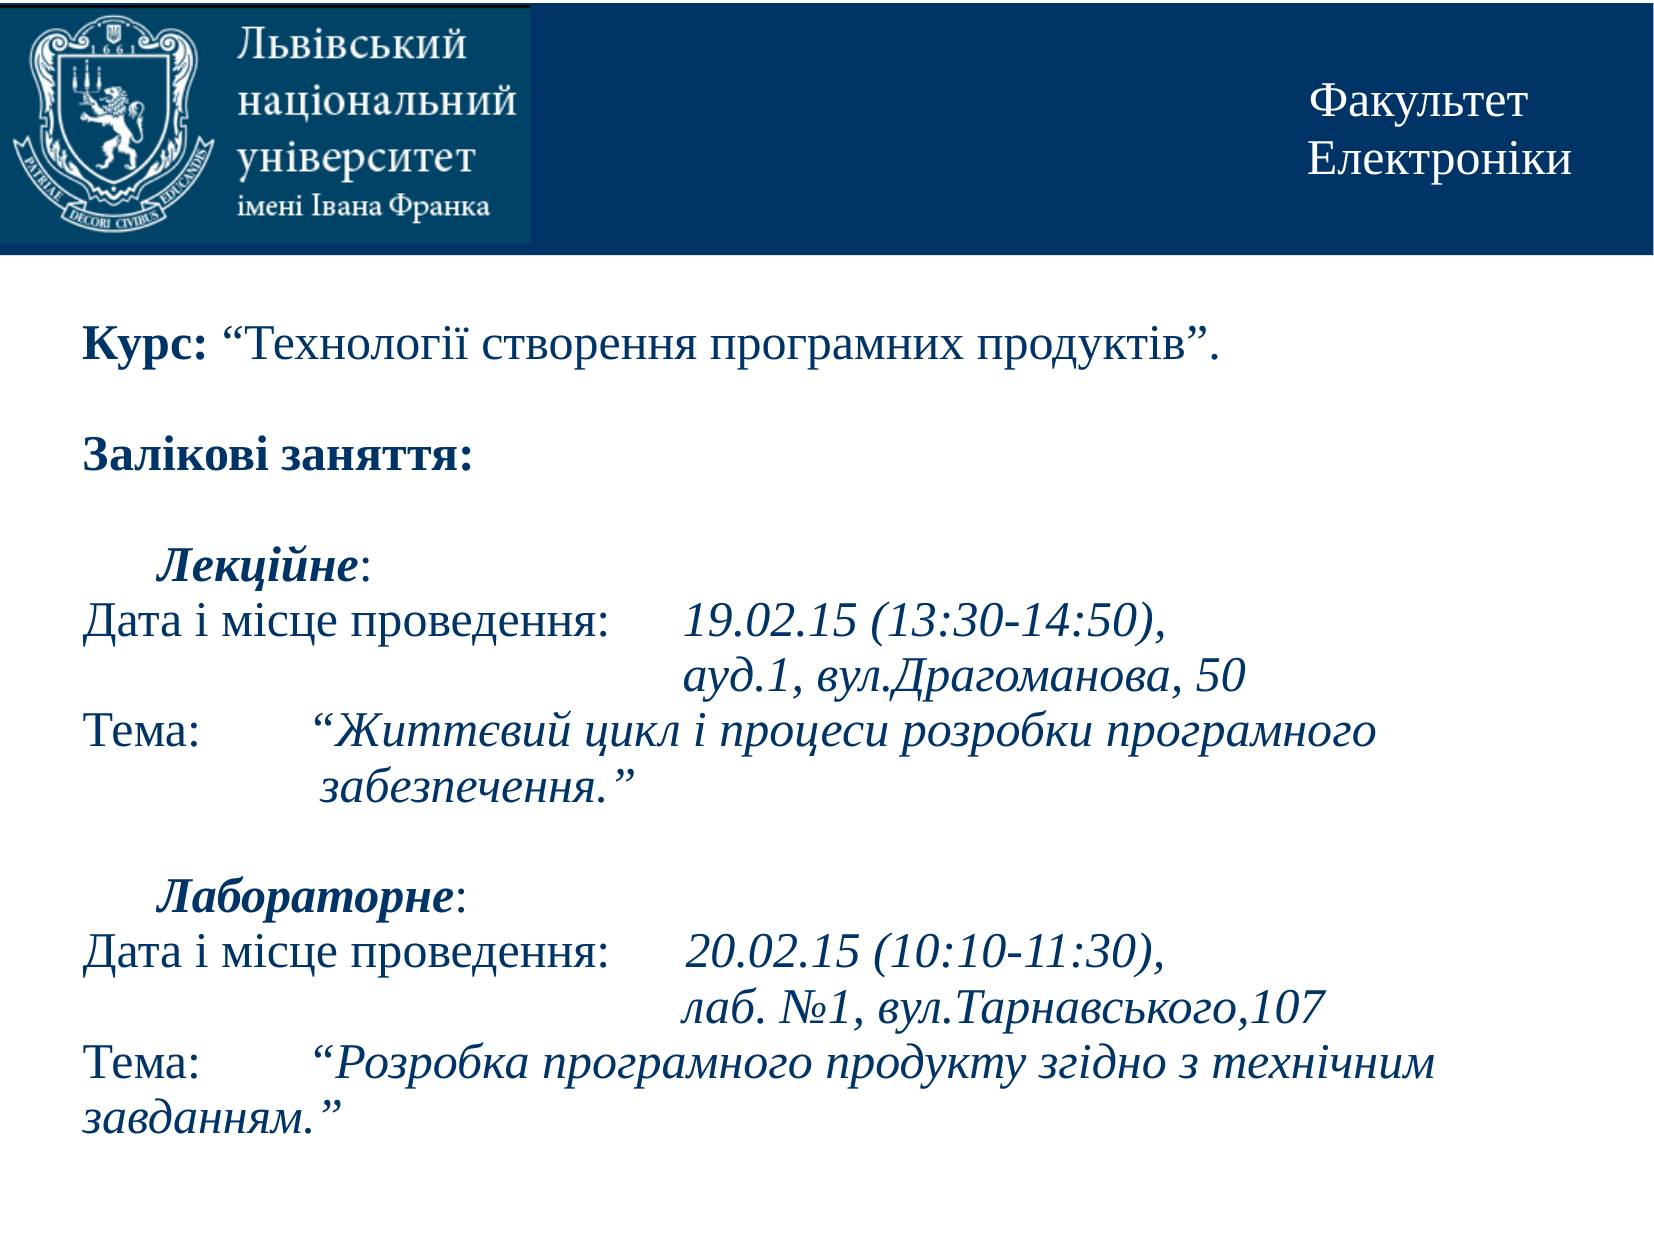

# Факультет Електроніки
Курс: “Технології створення програмних продуктів”.
Залікові заняття:
	Лекційне:
Дата і місце проведення: 	19.02.15 (13:30-14:50),
								ауд.1, вул.Драгоманова, 50
Тема: 		“Життєвий цикл і процеси розробки програмного 		 забезпечення.”
	Лабораторне:
Дата і місце проведення: 20.02.15 (10:10-11:30),
								лаб. №1, вул.Тарнавського,107
Тема: 		“Розробка програмного продукту згідно з технічним завданням.”